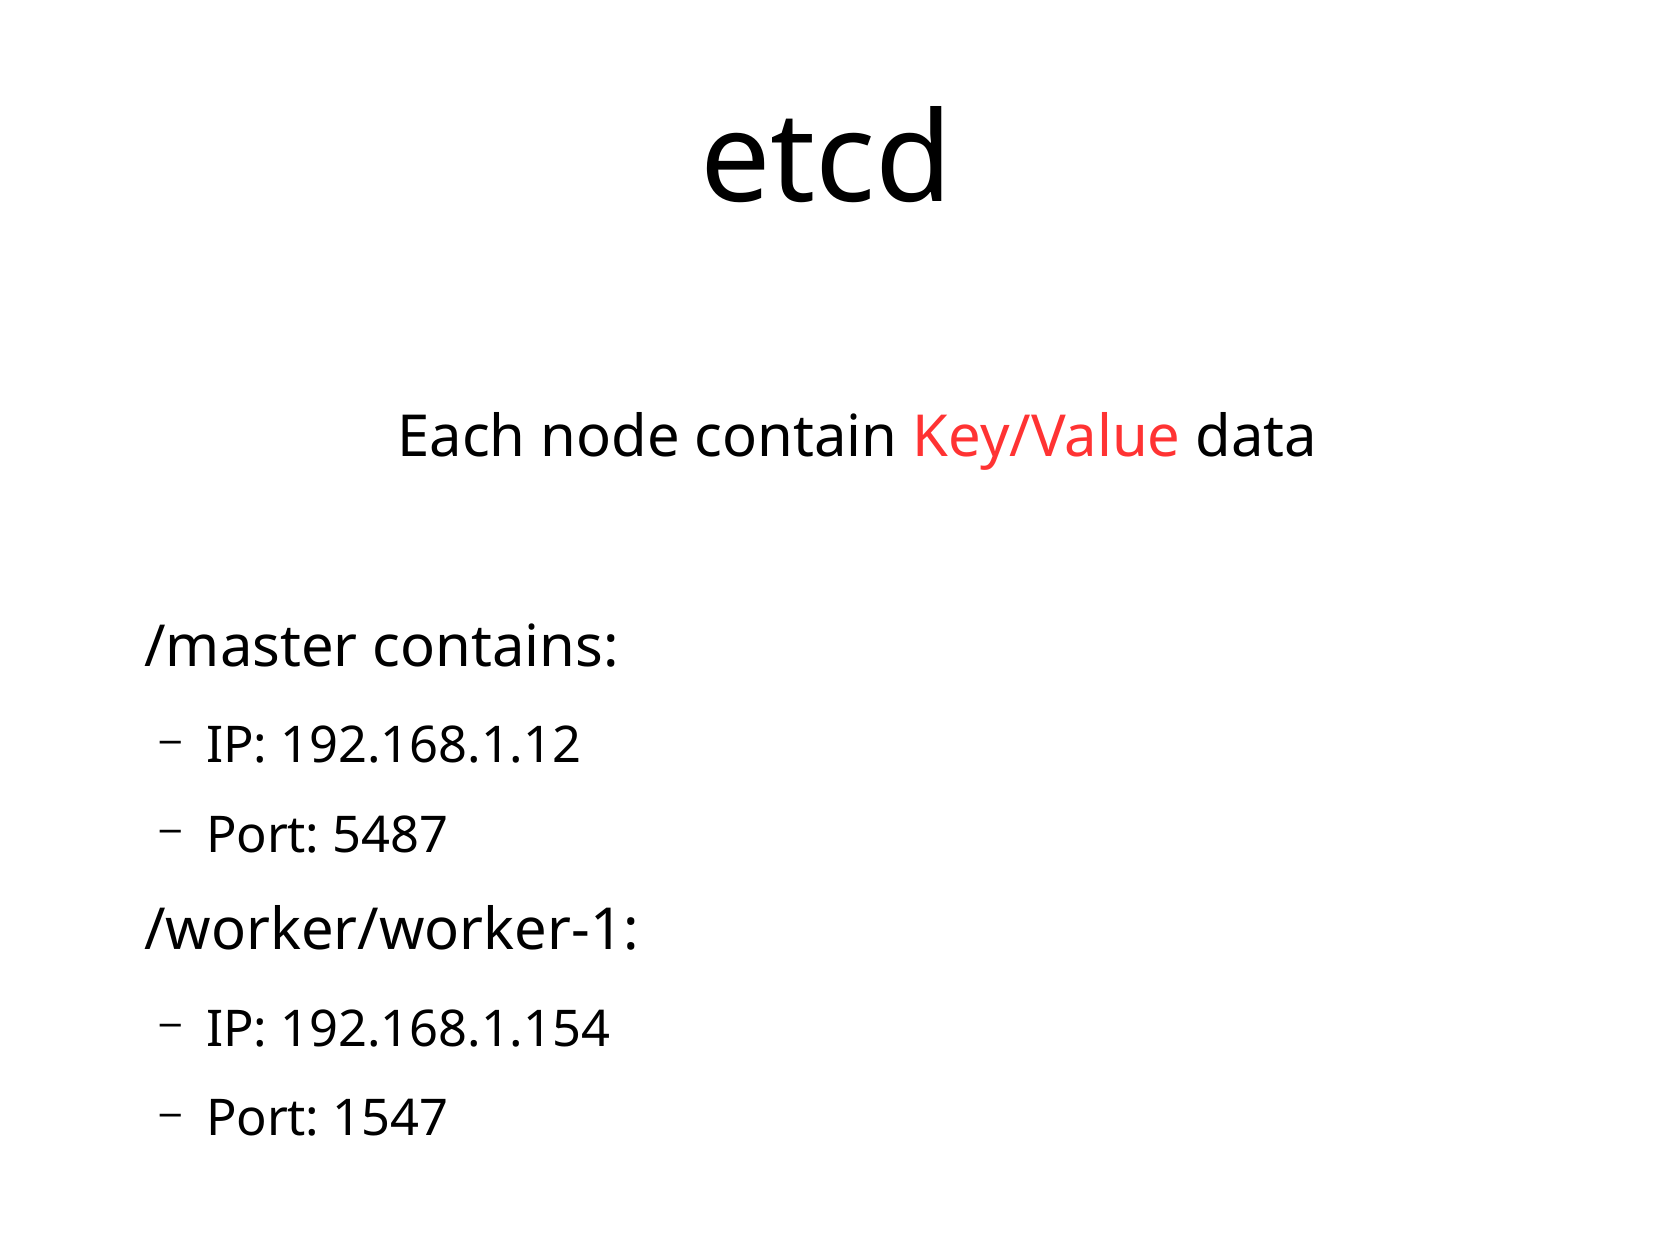

# etcd
Each node contain Key/Value data
/master contains:
IP: 192.168.1.12
Port: 5487
/worker/worker-1:
IP: 192.168.1.154
Port: 1547